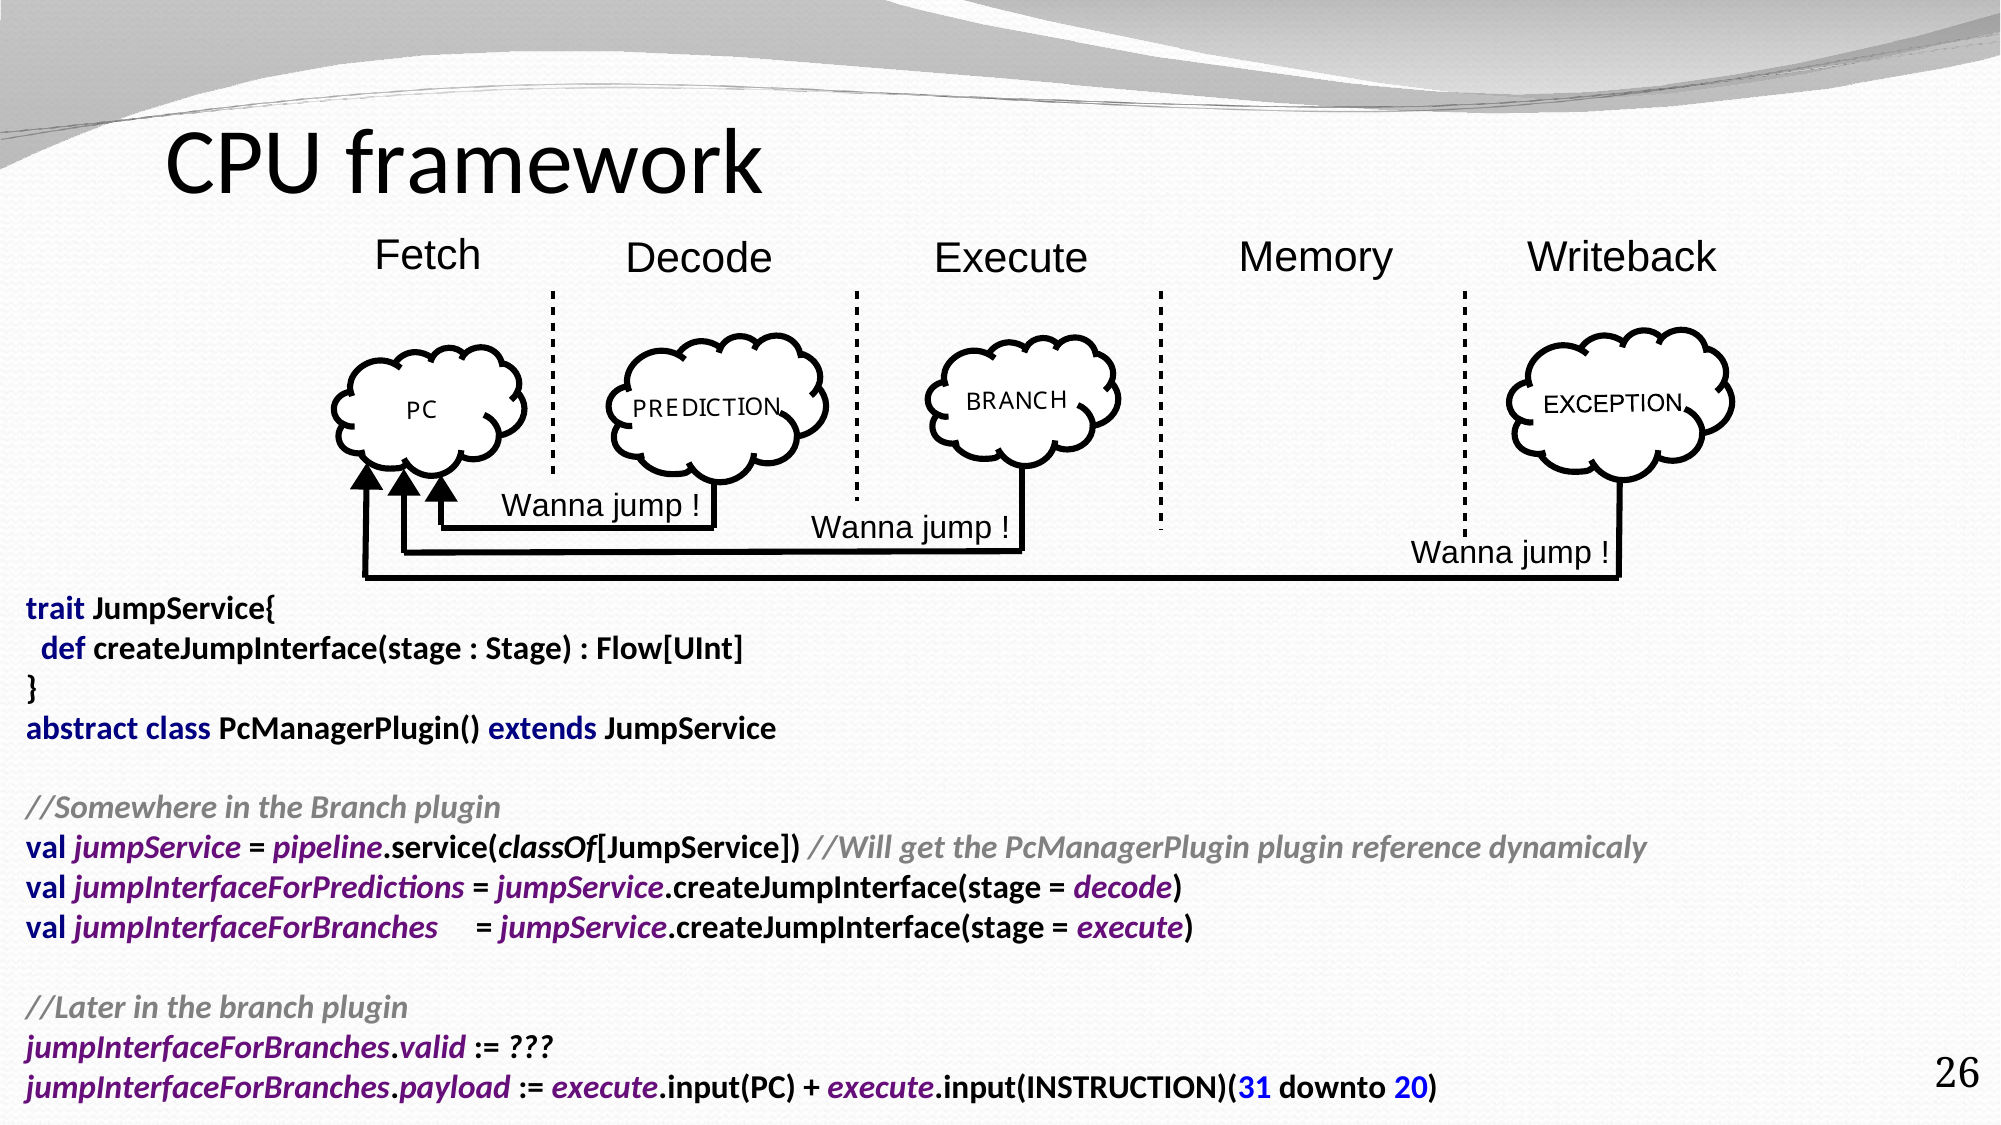

# CPU framework
trait JumpService{
 def createJumpInterface(stage : Stage) : Flow[UInt]
}
abstract class PcManagerPlugin() extends JumpService
//Somewhere in the Branch plugin
val jumpService = pipeline.service(classOf[JumpService]) //Will get the PcManagerPlugin plugin reference dynamicaly
val jumpInterfaceForPredictions = jumpService.createJumpInterface(stage = decode)
val jumpInterfaceForBranches = jumpService.createJumpInterface(stage = execute)
//Later in the branch plugin
jumpInterfaceForBranches.valid := ???
jumpInterfaceForBranches.payload := execute.input(PC) + execute.input(INSTRUCTION)(31 downto 20)